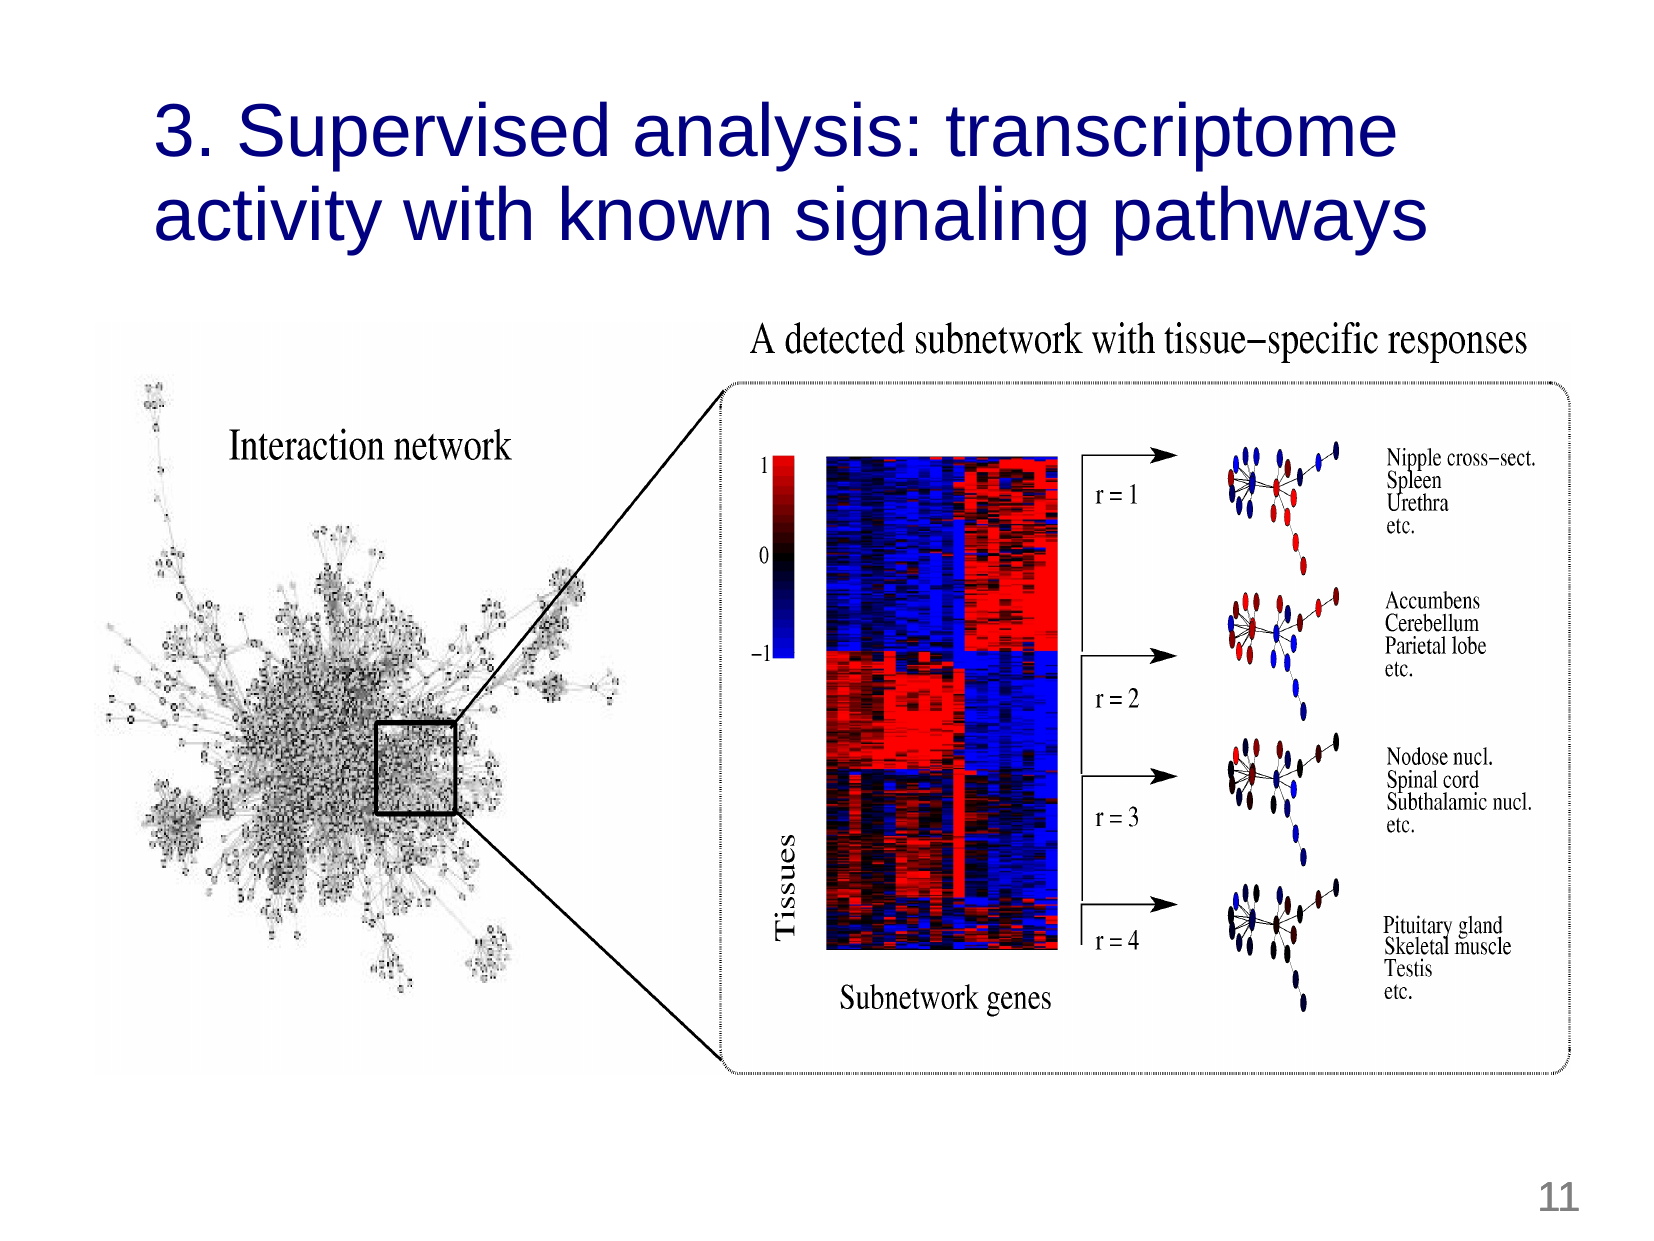

# 3. Supervised analysis: transcriptome activity with known signaling pathways